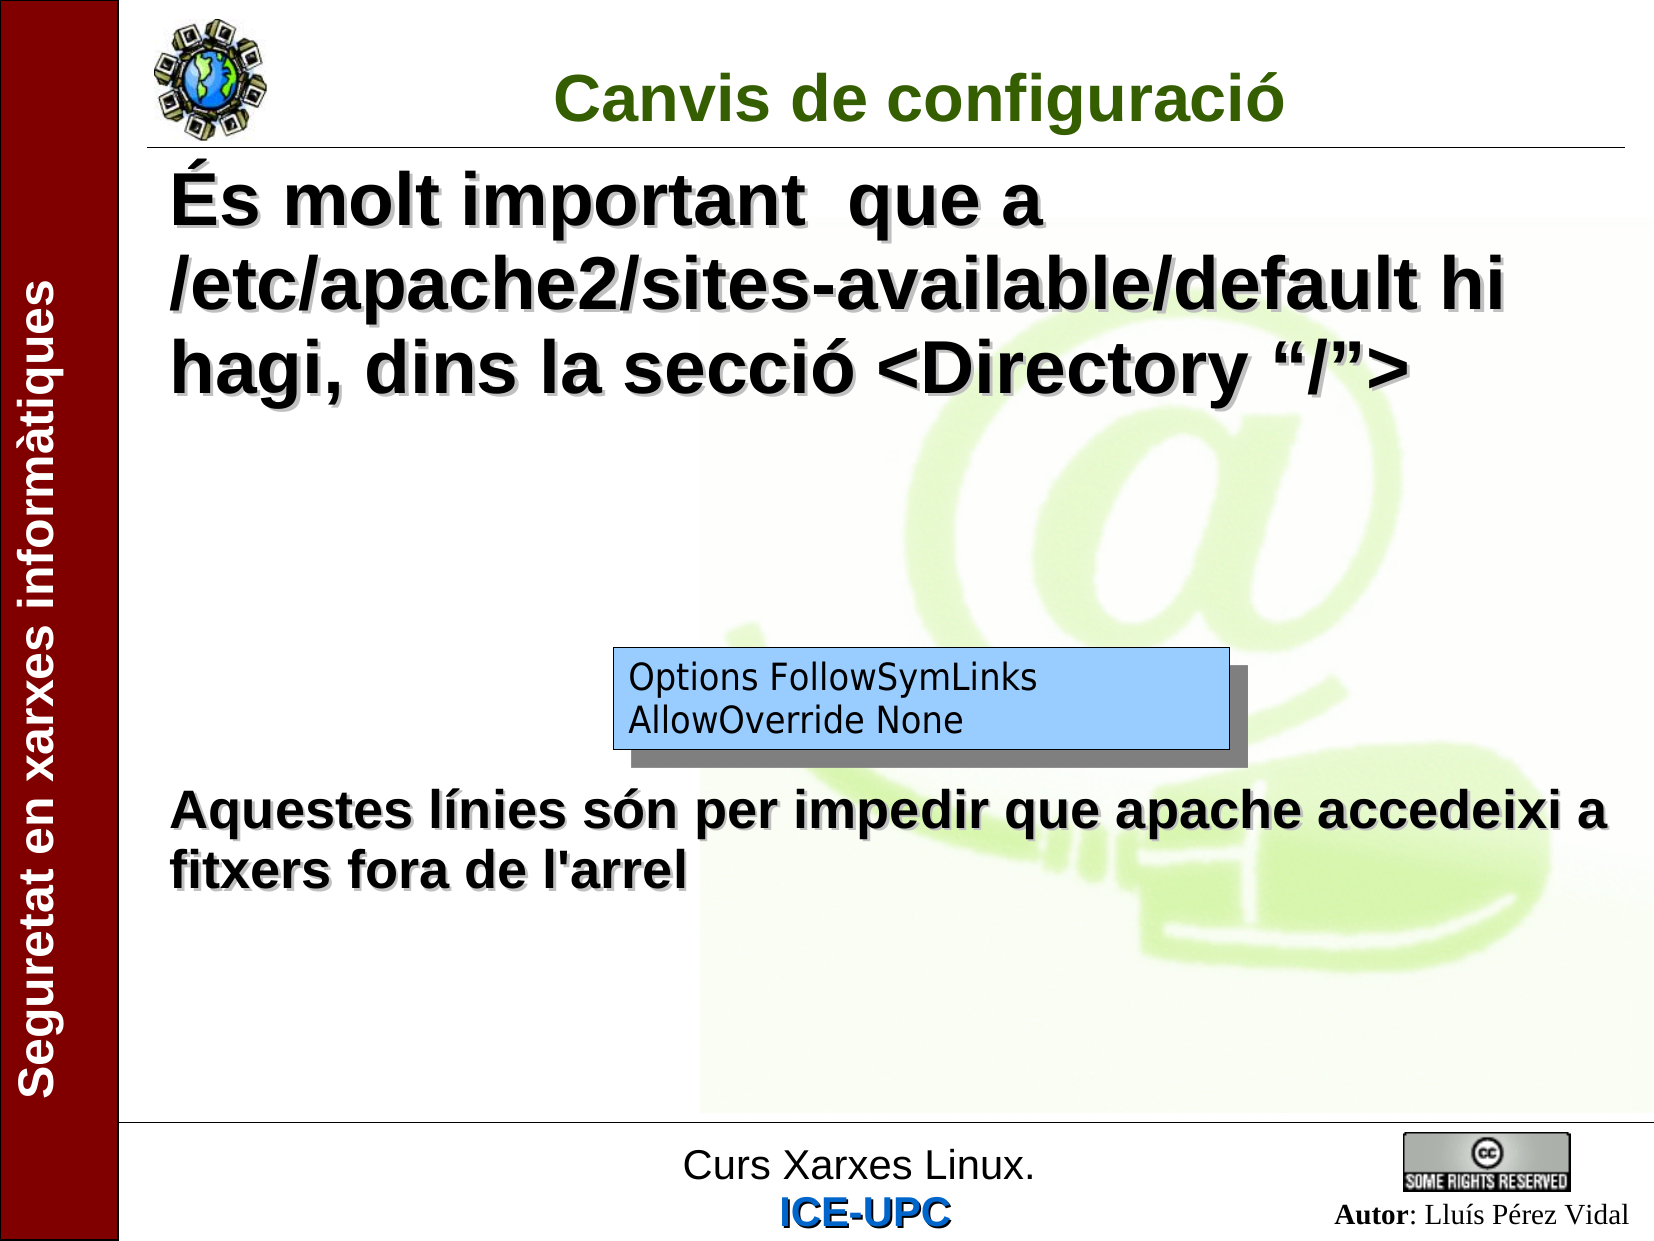

# Canvis de configuració
És molt important que a /etc/apache2/sites-available/default hi hagi, dins la secció <Directory “/”>
Aquestes línies són per impedir que apache accedeixi a fitxers fora de l'arrel
Options FollowSymLinks
AllowOverride None